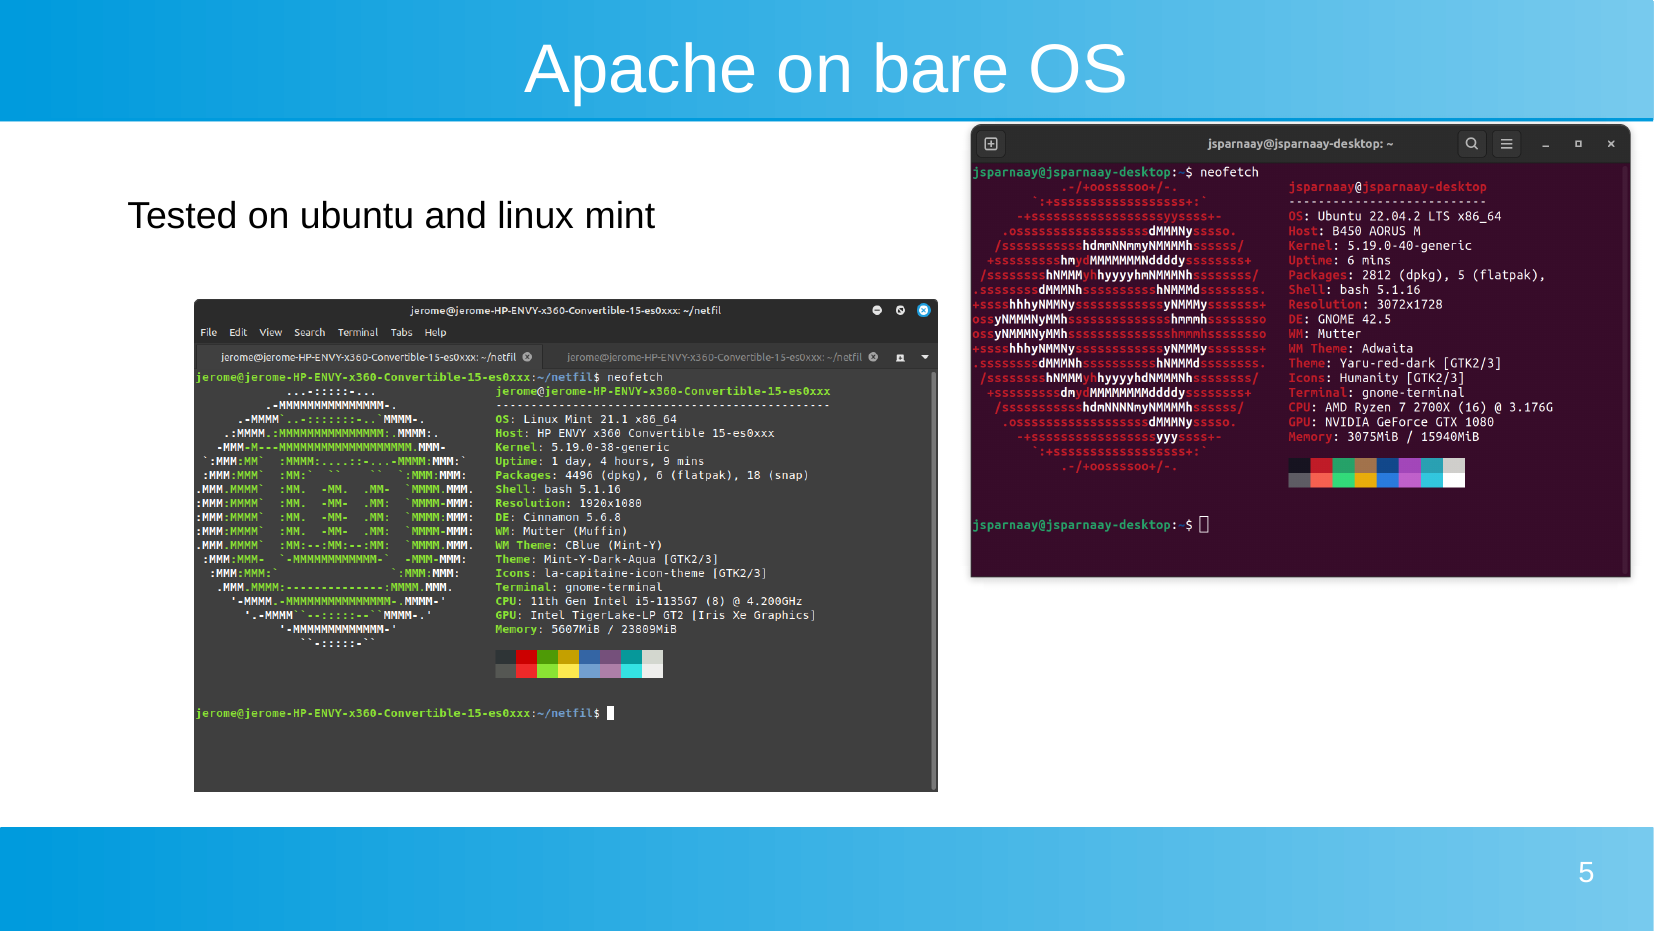

# Apache on bare OS
Tested on ubuntu and linux mint
5